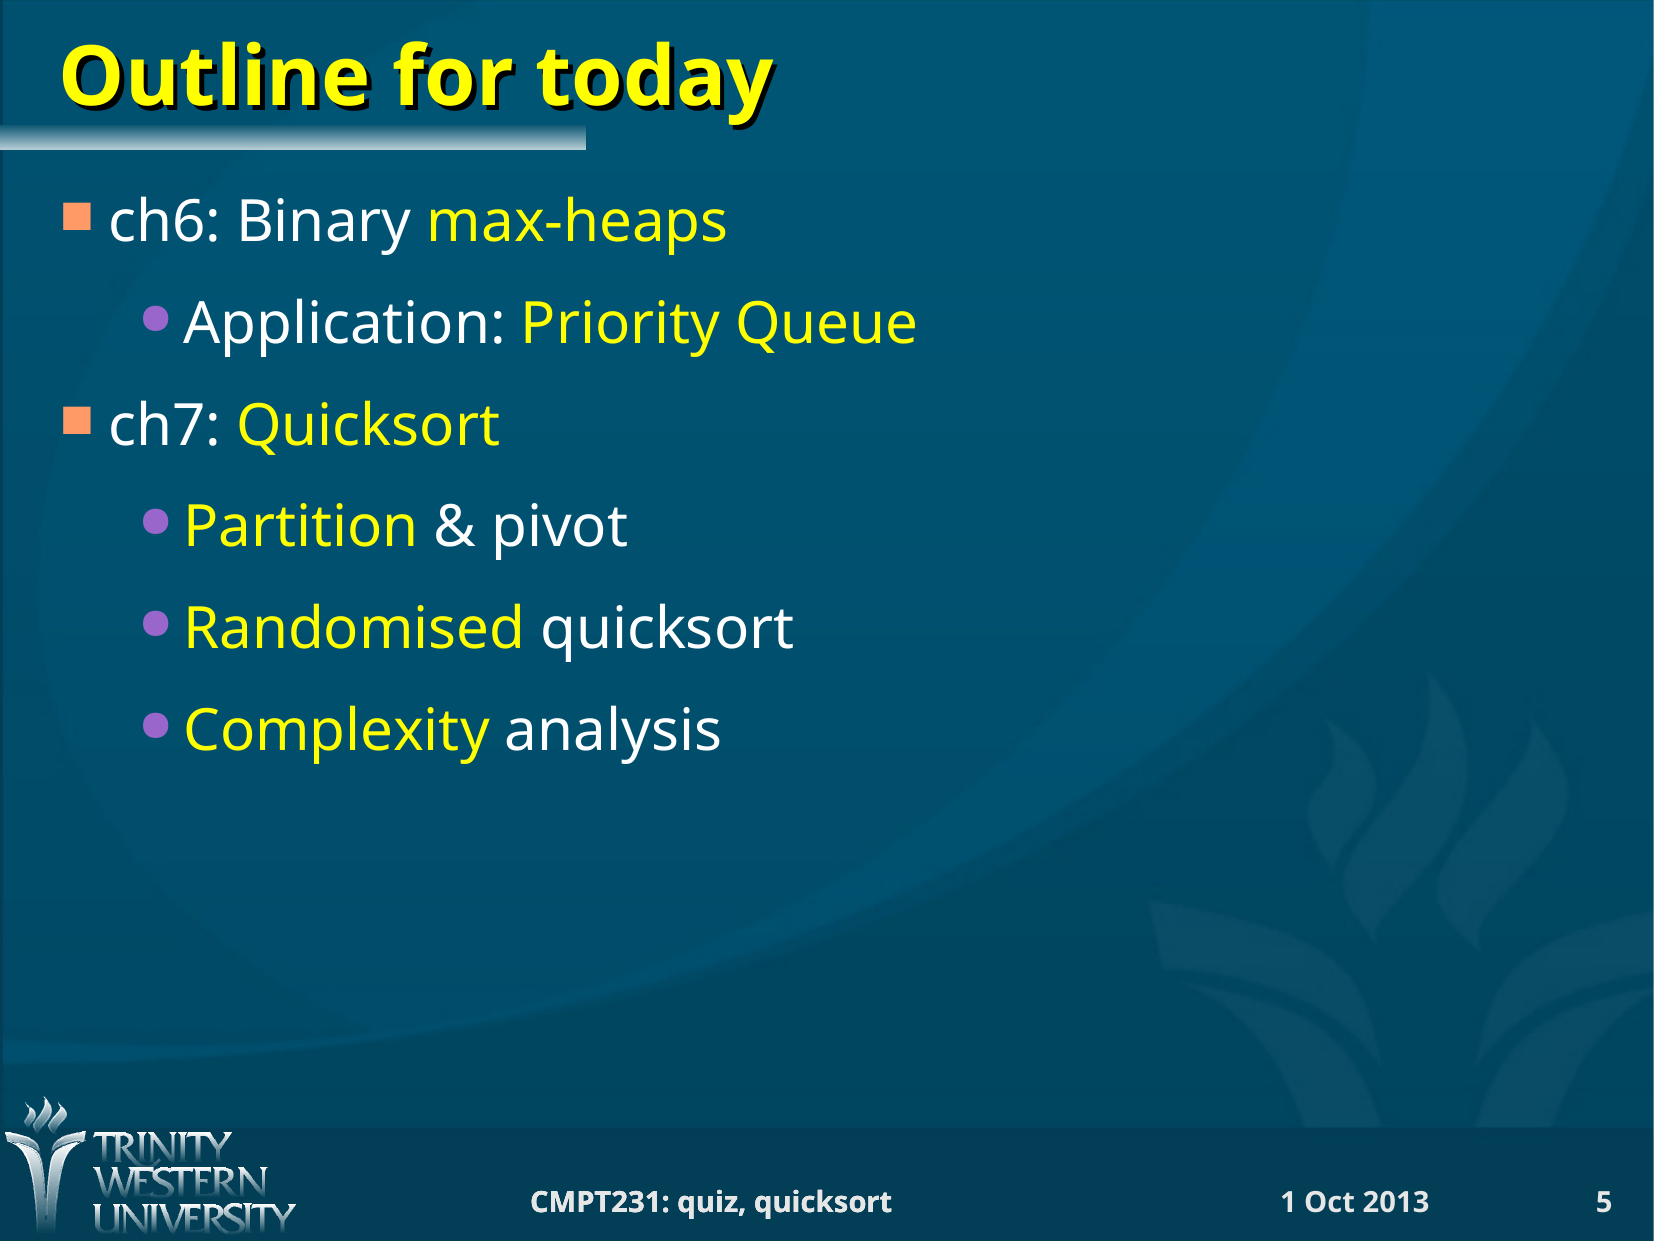

# Outline for today
ch6: Binary max-heaps
Application: Priority Queue
ch7: Quicksort
Partition & pivot
Randomised quicksort
Complexity analysis
CMPT231: quiz, quicksort
1 Oct 2013
5